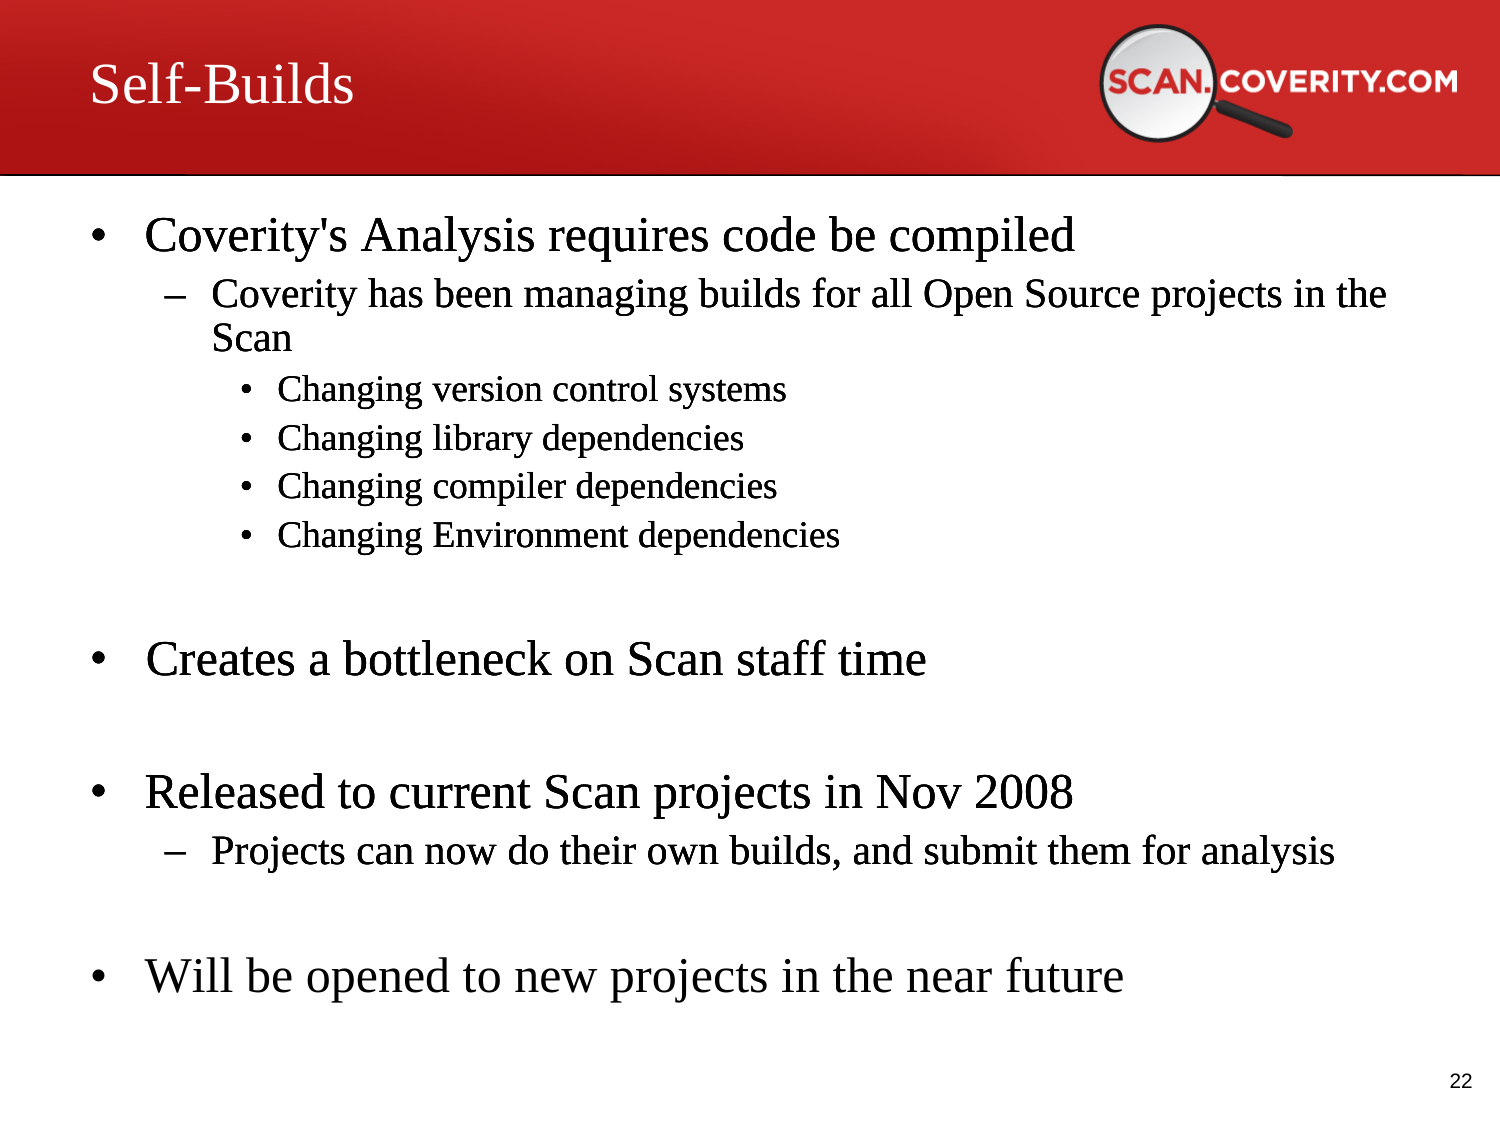

# Self-Builds
 Coverity's Analysis requires code be compiled
Coverity has been managing builds for all Open Source projects in the Scan
Changing version control systems
Changing library dependencies
Changing compiler dependencies
Changing Environment dependencies
Creates a bottleneck on Scan staff time
 Released to current Scan projects in Nov 2008
Projects can now do their own builds, and submit them for analysis
 Will be opened to new projects in the near future
 Coverity's Analysis requires code be compiled
Coverity has been managing builds for all Open Source projects in the Scan
Changing version control systems
Changing library dependencies
Changing compiler dependencies
Changing Environment dependencies
Creates a bottleneck on Scan staff time
 Released to current Scan projects in Nov 2008
Projects can now do their own builds, and submit them for analysis
 Coverity's Analysis requires code be compiled
Coverity has been managing builds for all Open Source projects in the Scan
Changing version control systems
Changing library dependencies
Changing compiler dependencies
Changing Environment dependencies
Creates a bottleneck on Scan staff time
 Released to current Scan projects in Nov 2008
Projects can now do their own builds, and submit them for analysis
22